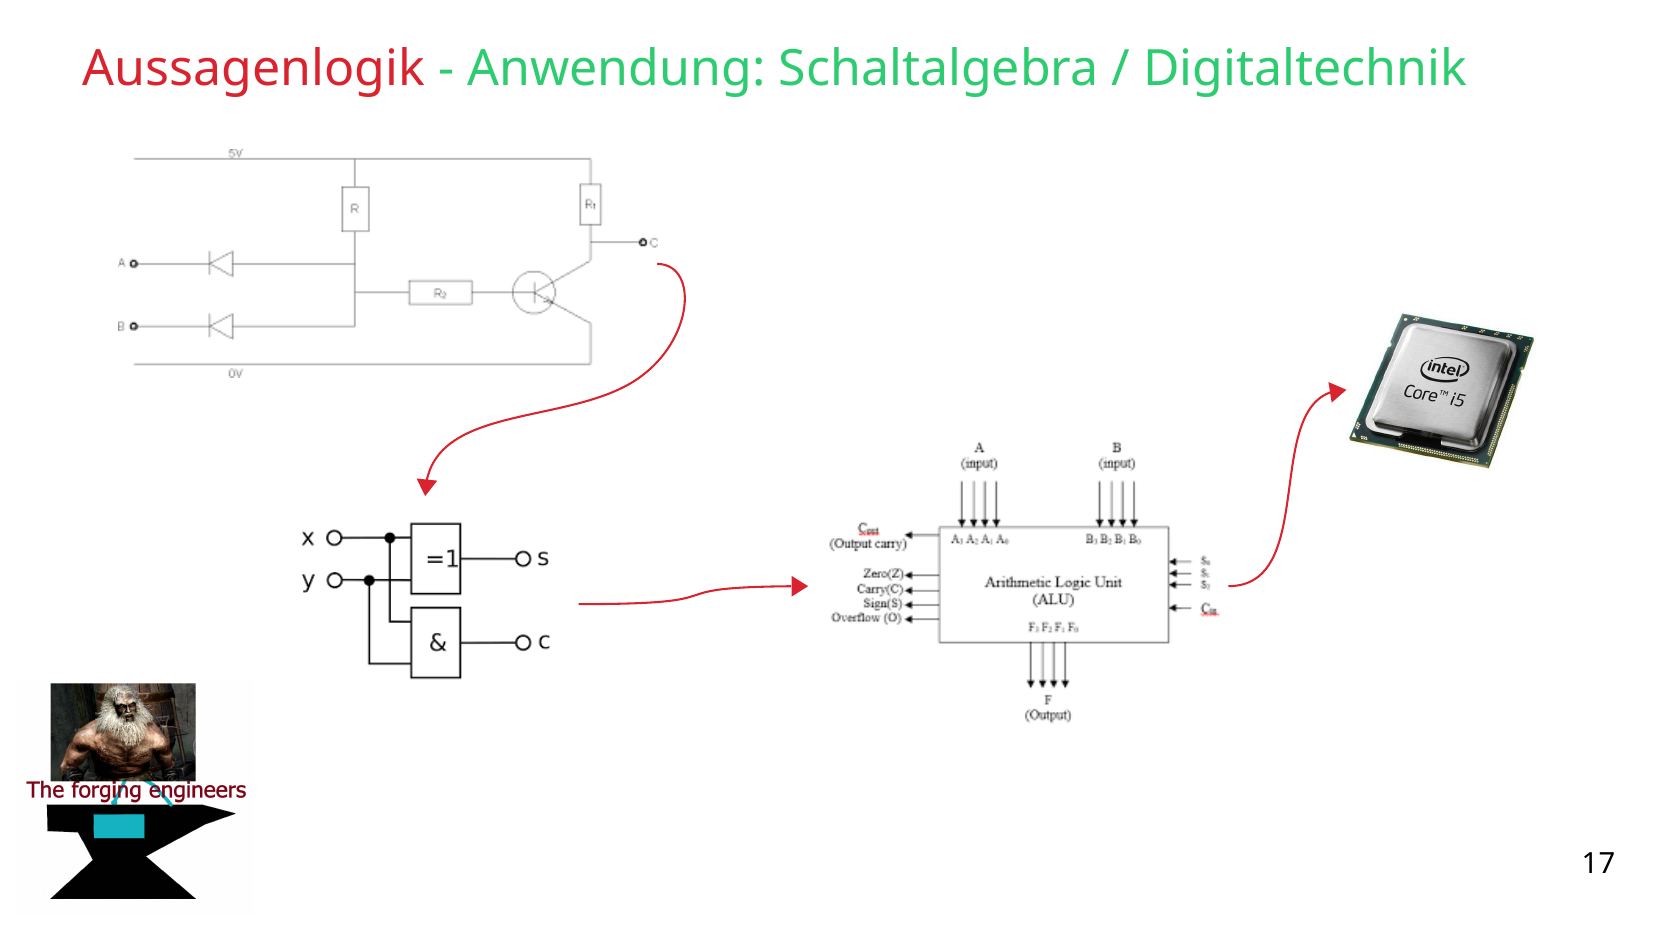

# Aussagenlogik - Anwendung: Schaltalgebra / Digitaltechnik